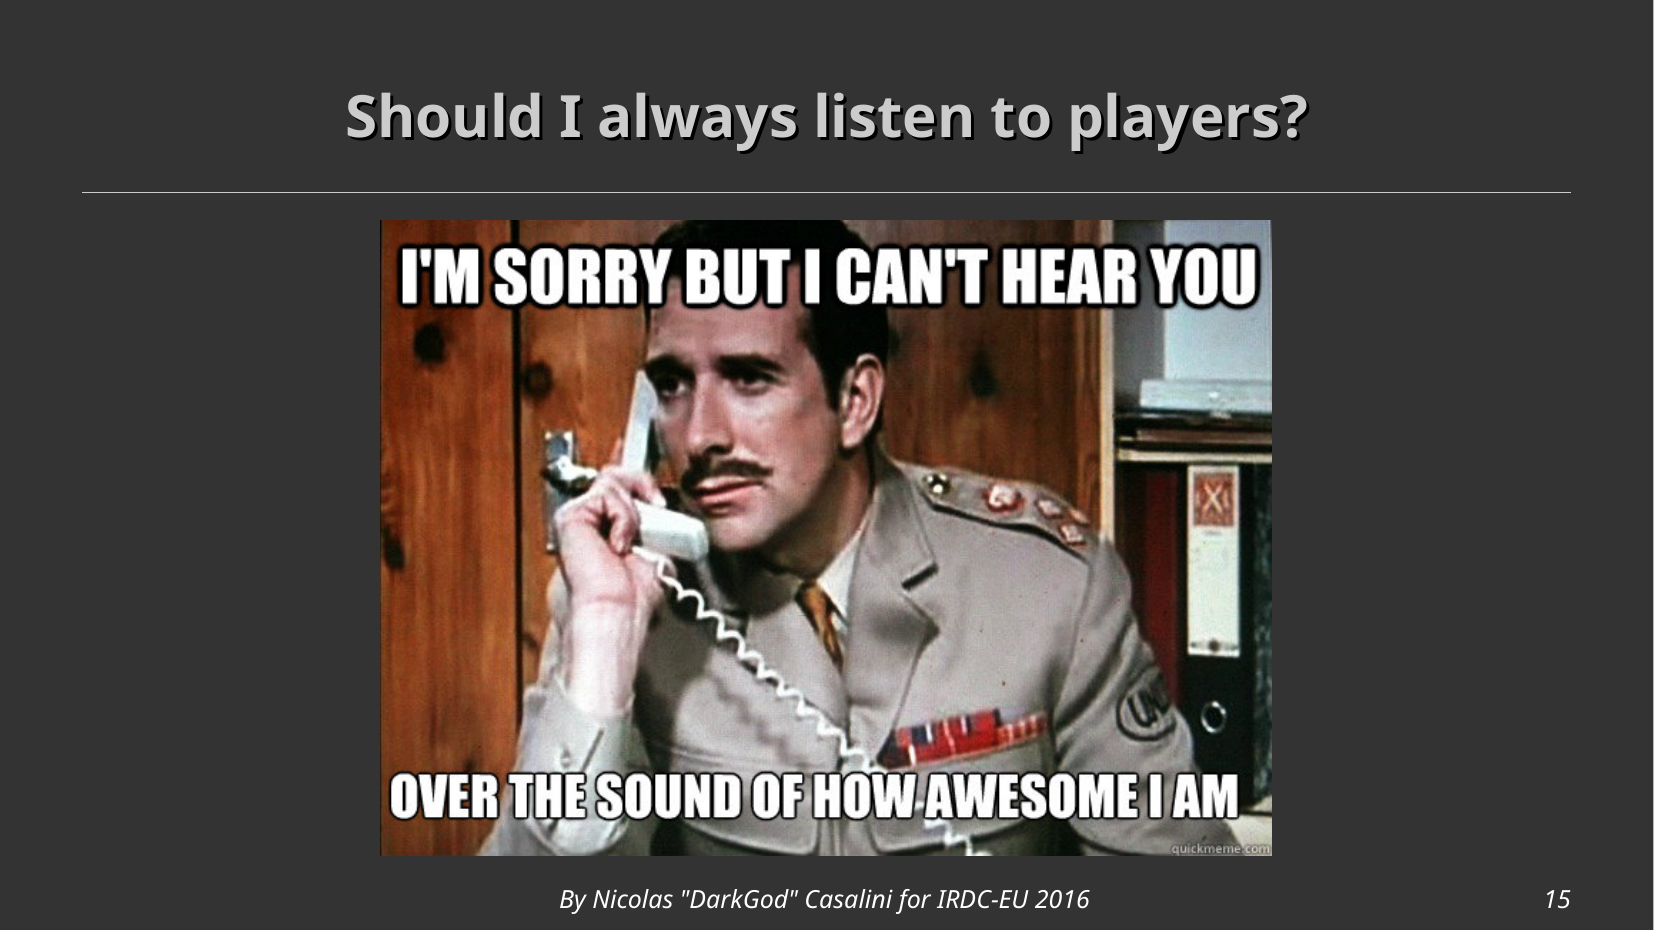

# Should I always listen to players?
By Nicolas "DarkGod" Casalini for IRDC-EU 2016
15